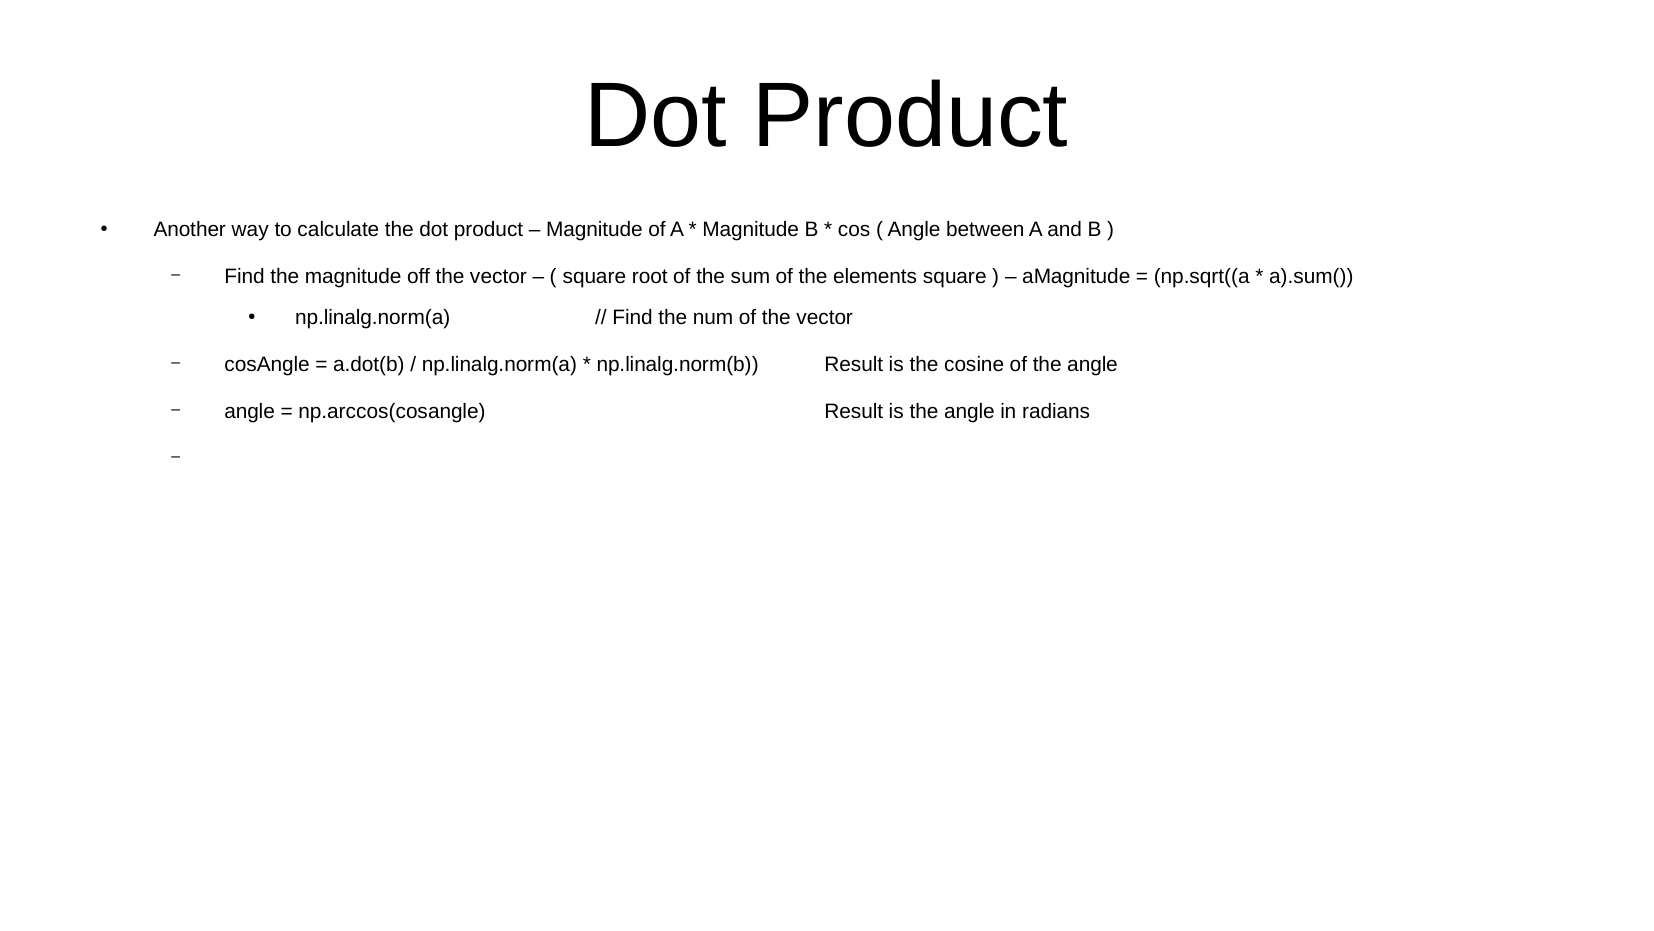

# Dot Product
Another way to calculate the dot product – Magnitude of A * Magnitude B * cos ( Angle between A and B )
Find the magnitude off the vector – ( square root of the sum of the elements square ) – aMagnitude = (np.sqrt((a * a).sum())
np.linalg.norm(a)		// Find the num of the vector
cosAngle = a.dot(b) / np.linalg.norm(a) * np.linalg.norm(b))	Result is the cosine of the angle
angle = np.arccos(cosangle)					Result is the angle in radians